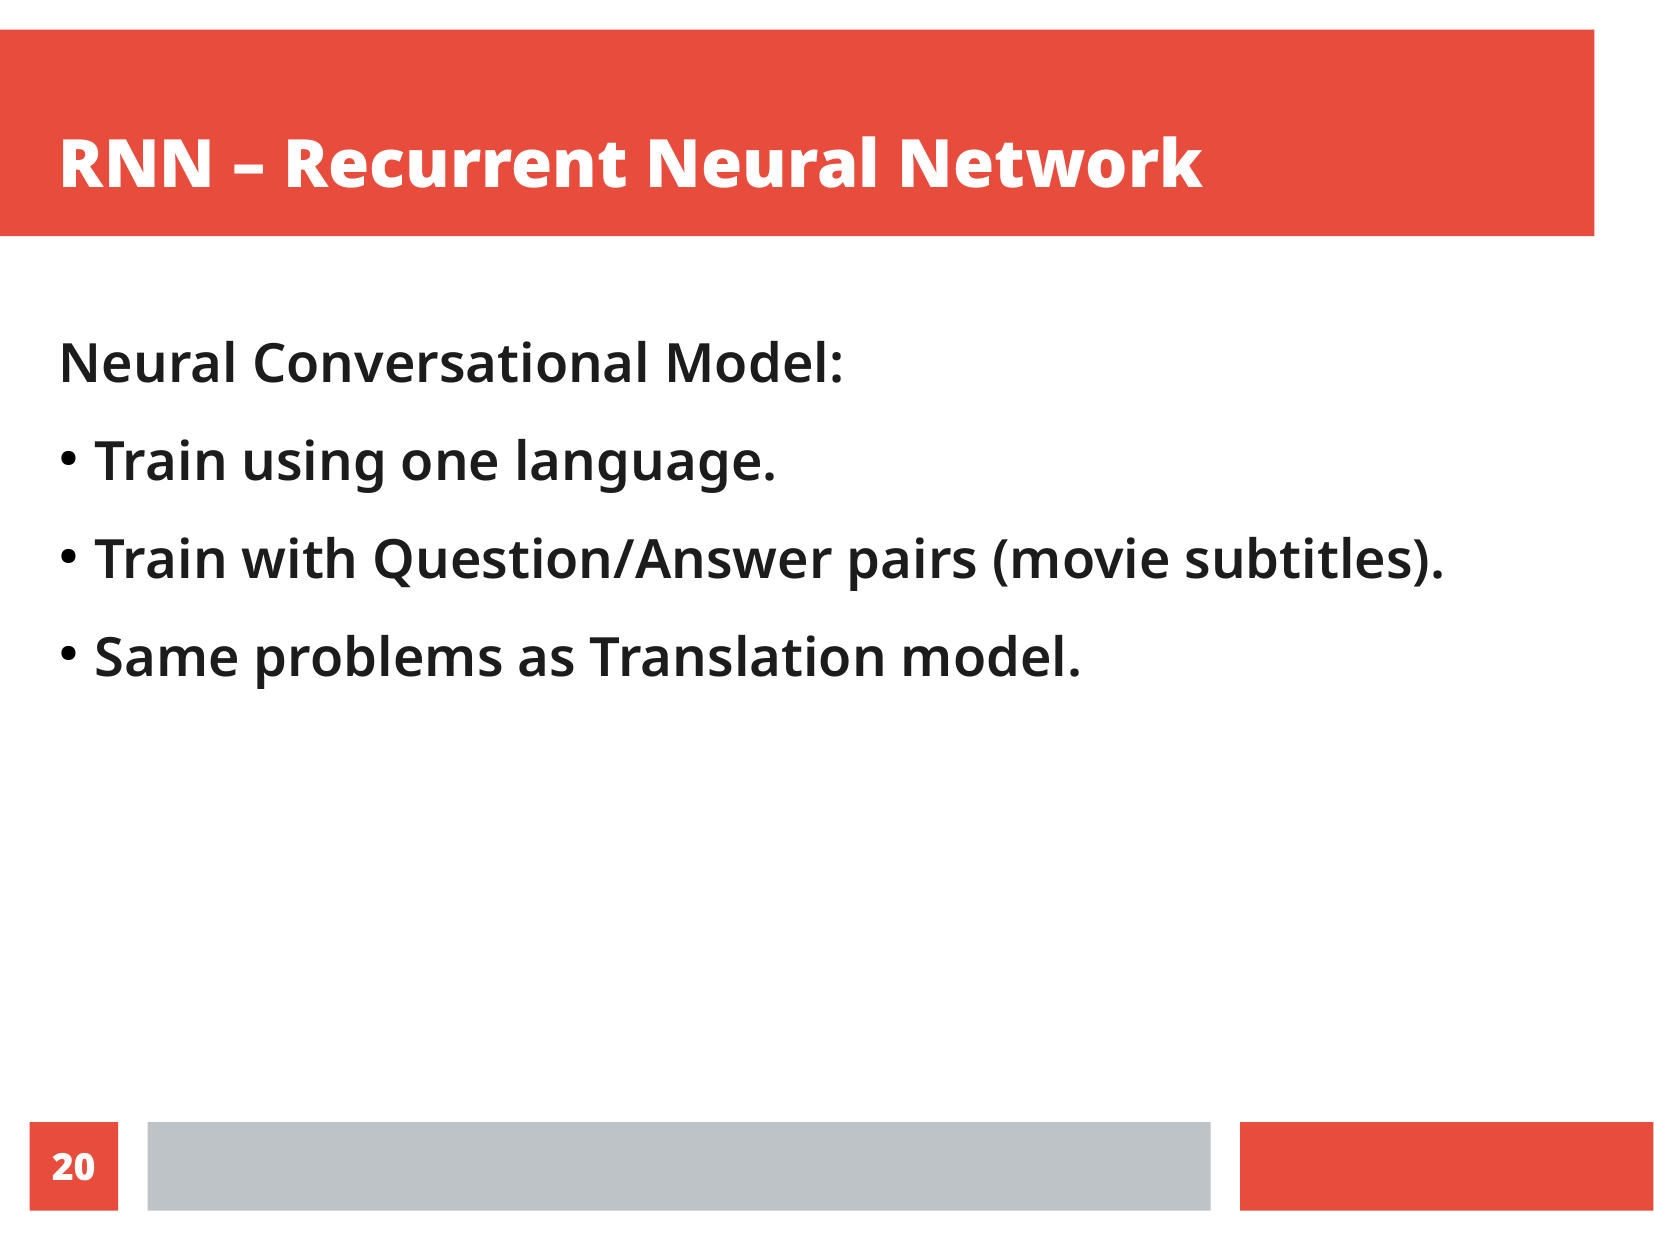

# RNN – Recurrent Neural Network
Neural Conversational Model:
Train using one language.
Train with Question/Answer pairs (movie subtitles).
Same problems as Translation model.
20